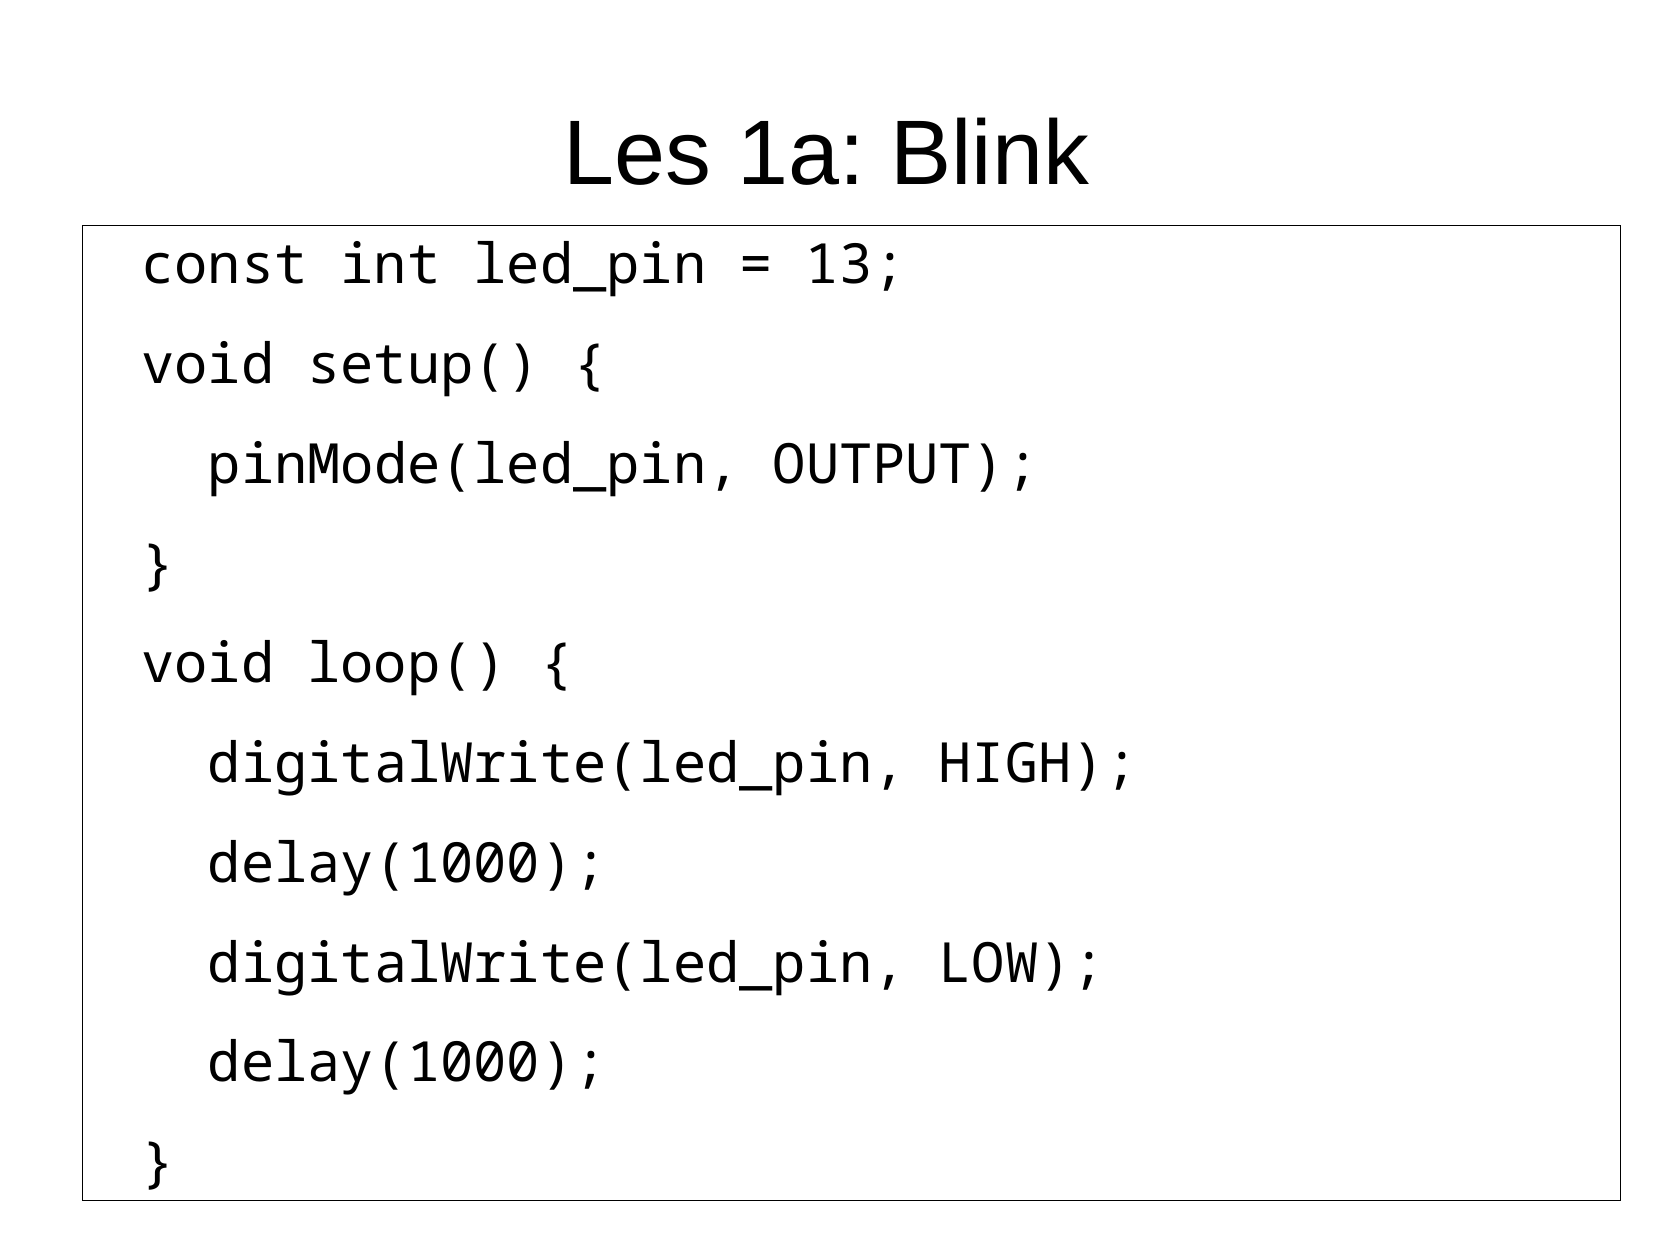

# Les 1a: Blink
const int led_pin = 13;
void setup() {
 pinMode(led_pin, OUTPUT);
}
void loop() {
 digitalWrite(led_pin, HIGH);
 delay(1000);
 digitalWrite(led_pin, LOW);
 delay(1000);
}